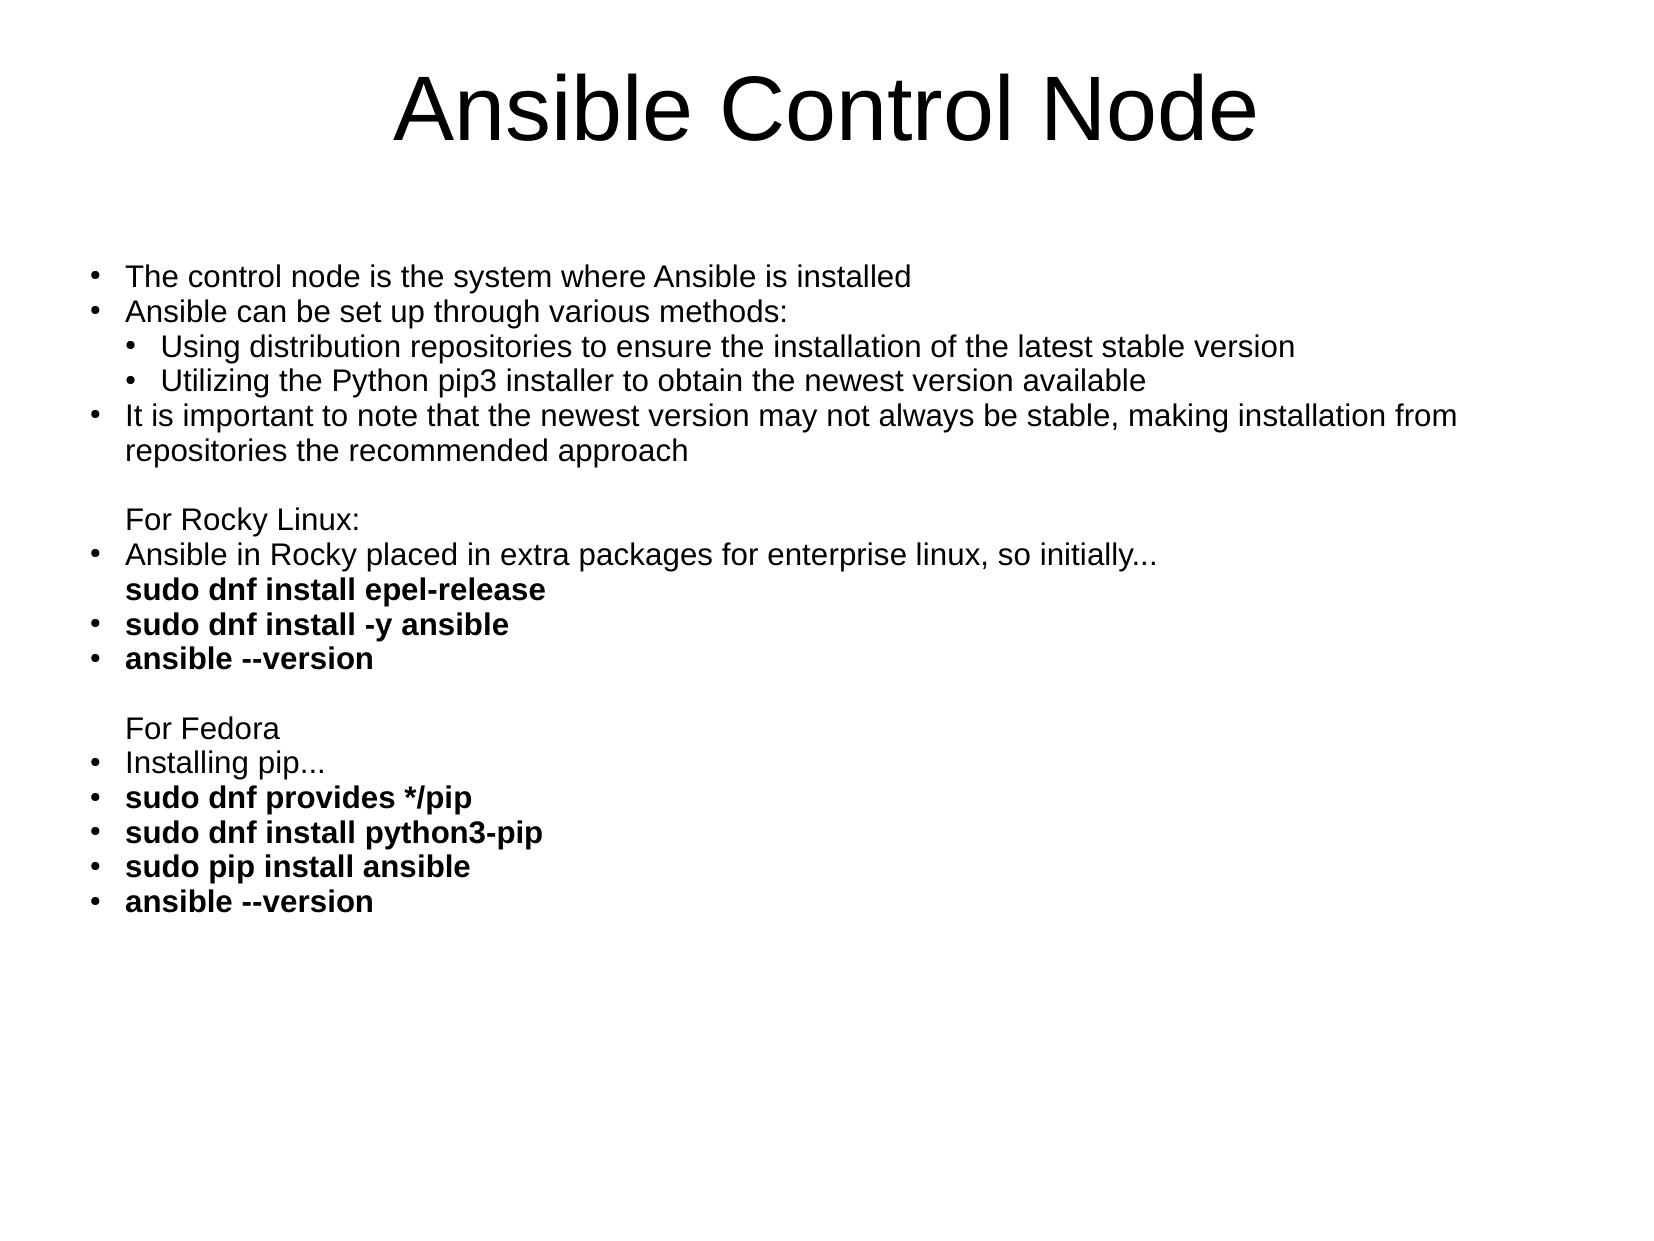

# Ansible Control Node
The control node is the system where Ansible is installed
Ansible can be set up through various methods:
Using distribution repositories to ensure the installation of the latest stable version
Utilizing the Python pip3 installer to obtain the newest version available
It is important to note that the newest version may not always be stable, making installation from repositories the recommended approach
For Rocky Linux:
Ansible in Rocky placed in extra packages for enterprise linux, so initially...
sudo dnf install epel-release
sudo dnf install -y ansible
ansible --version
For Fedora
Installing pip...
sudo dnf provides */pip
sudo dnf install python3-pip
sudo pip install ansible
ansible --version